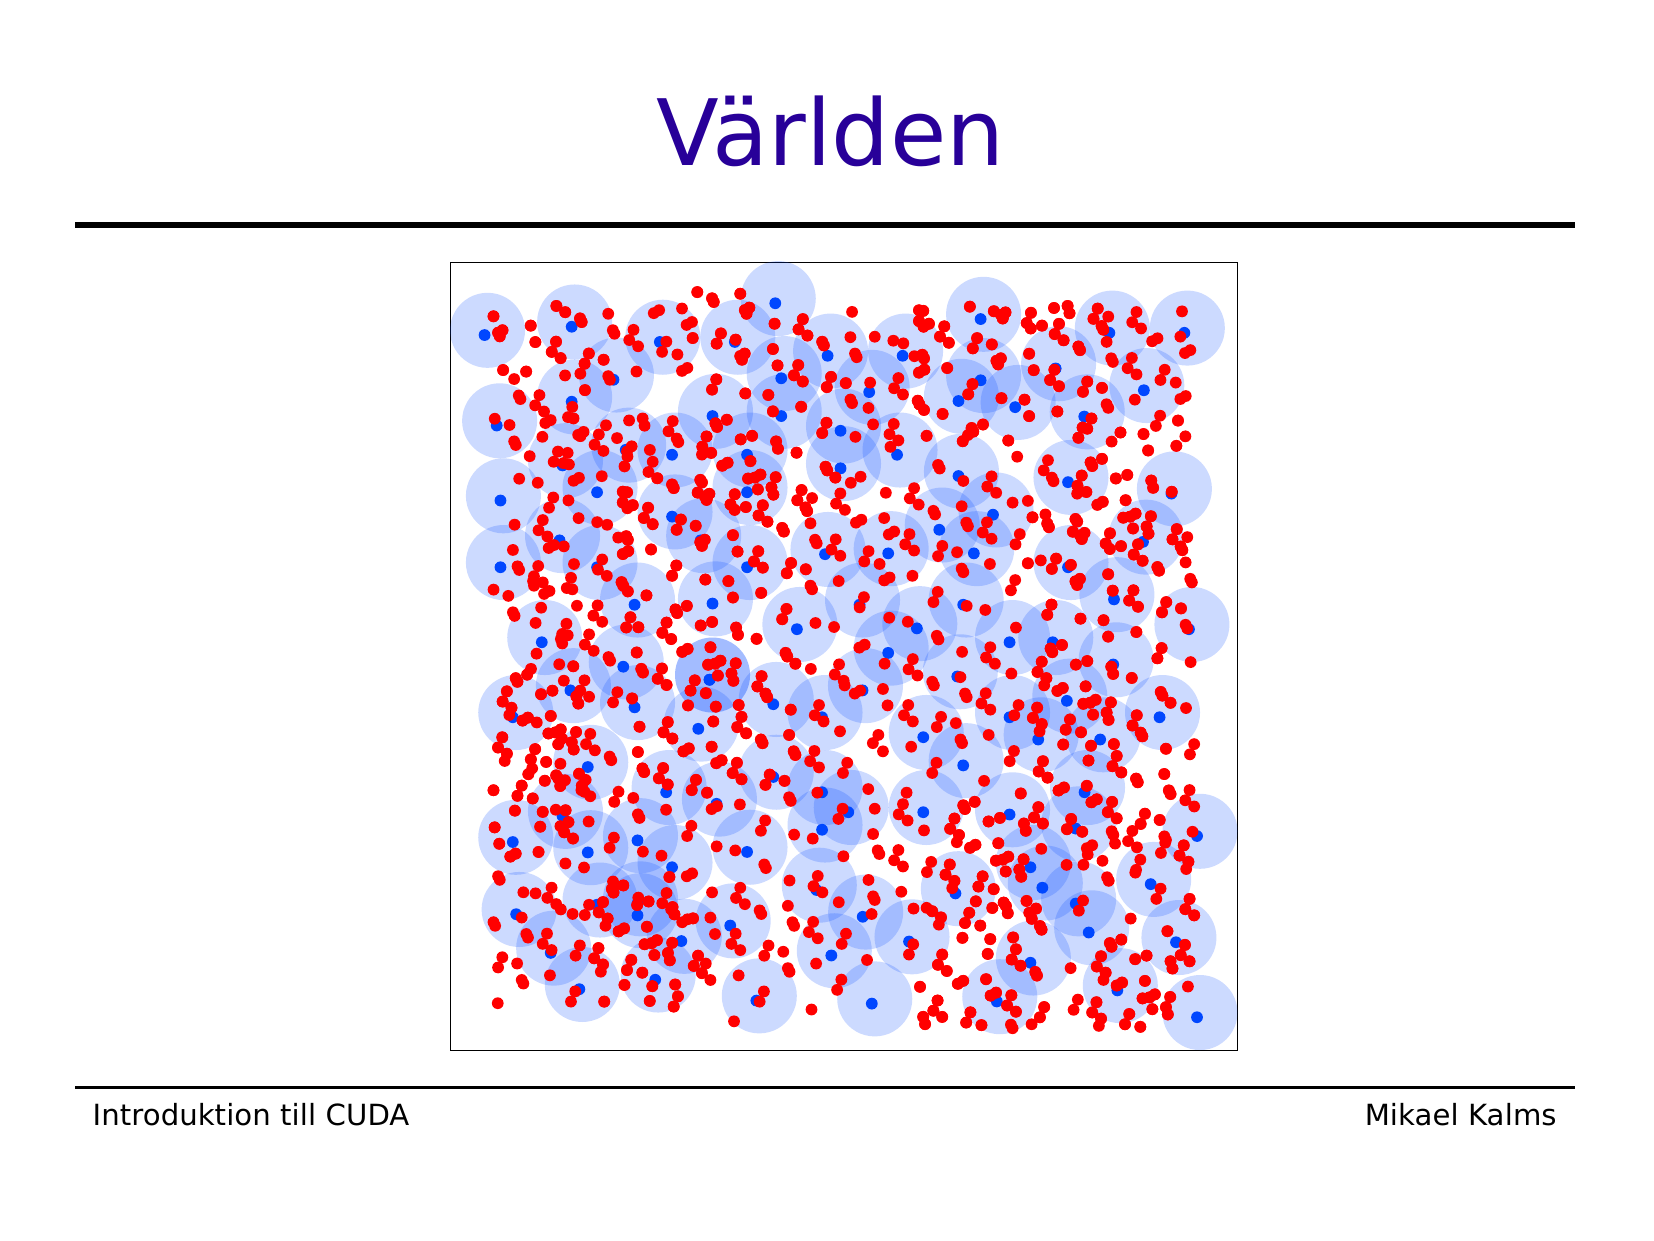

# Världen
Introduktion till CUDA
Mikael Kalms